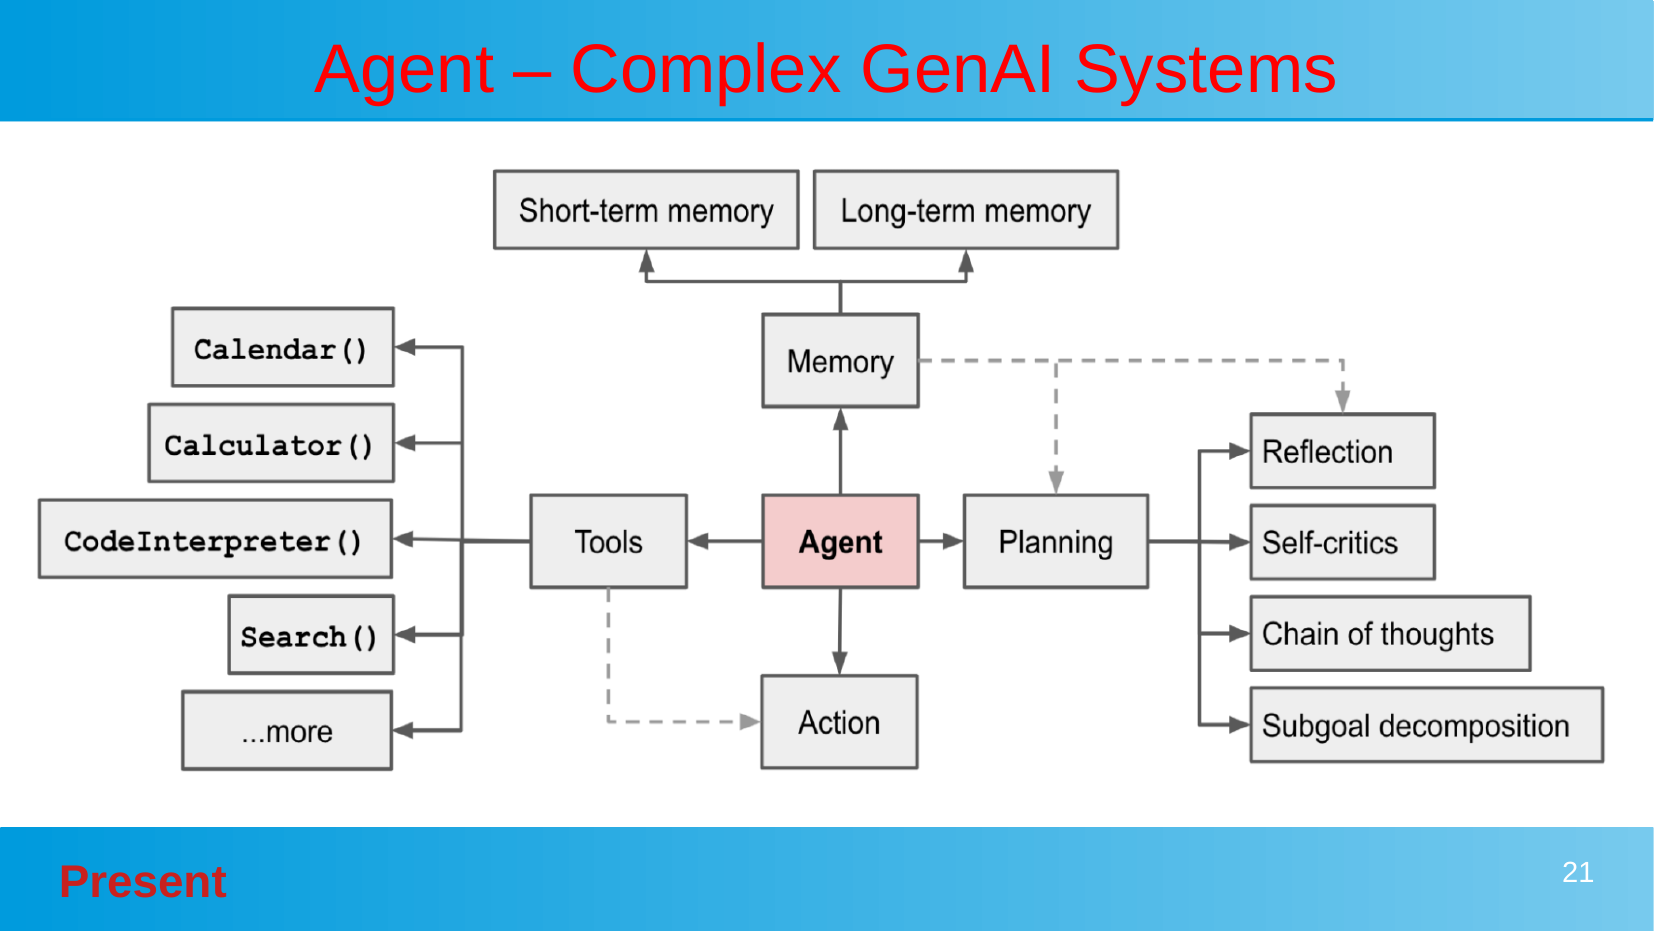

# Agent – Complex GenAI Systems
21